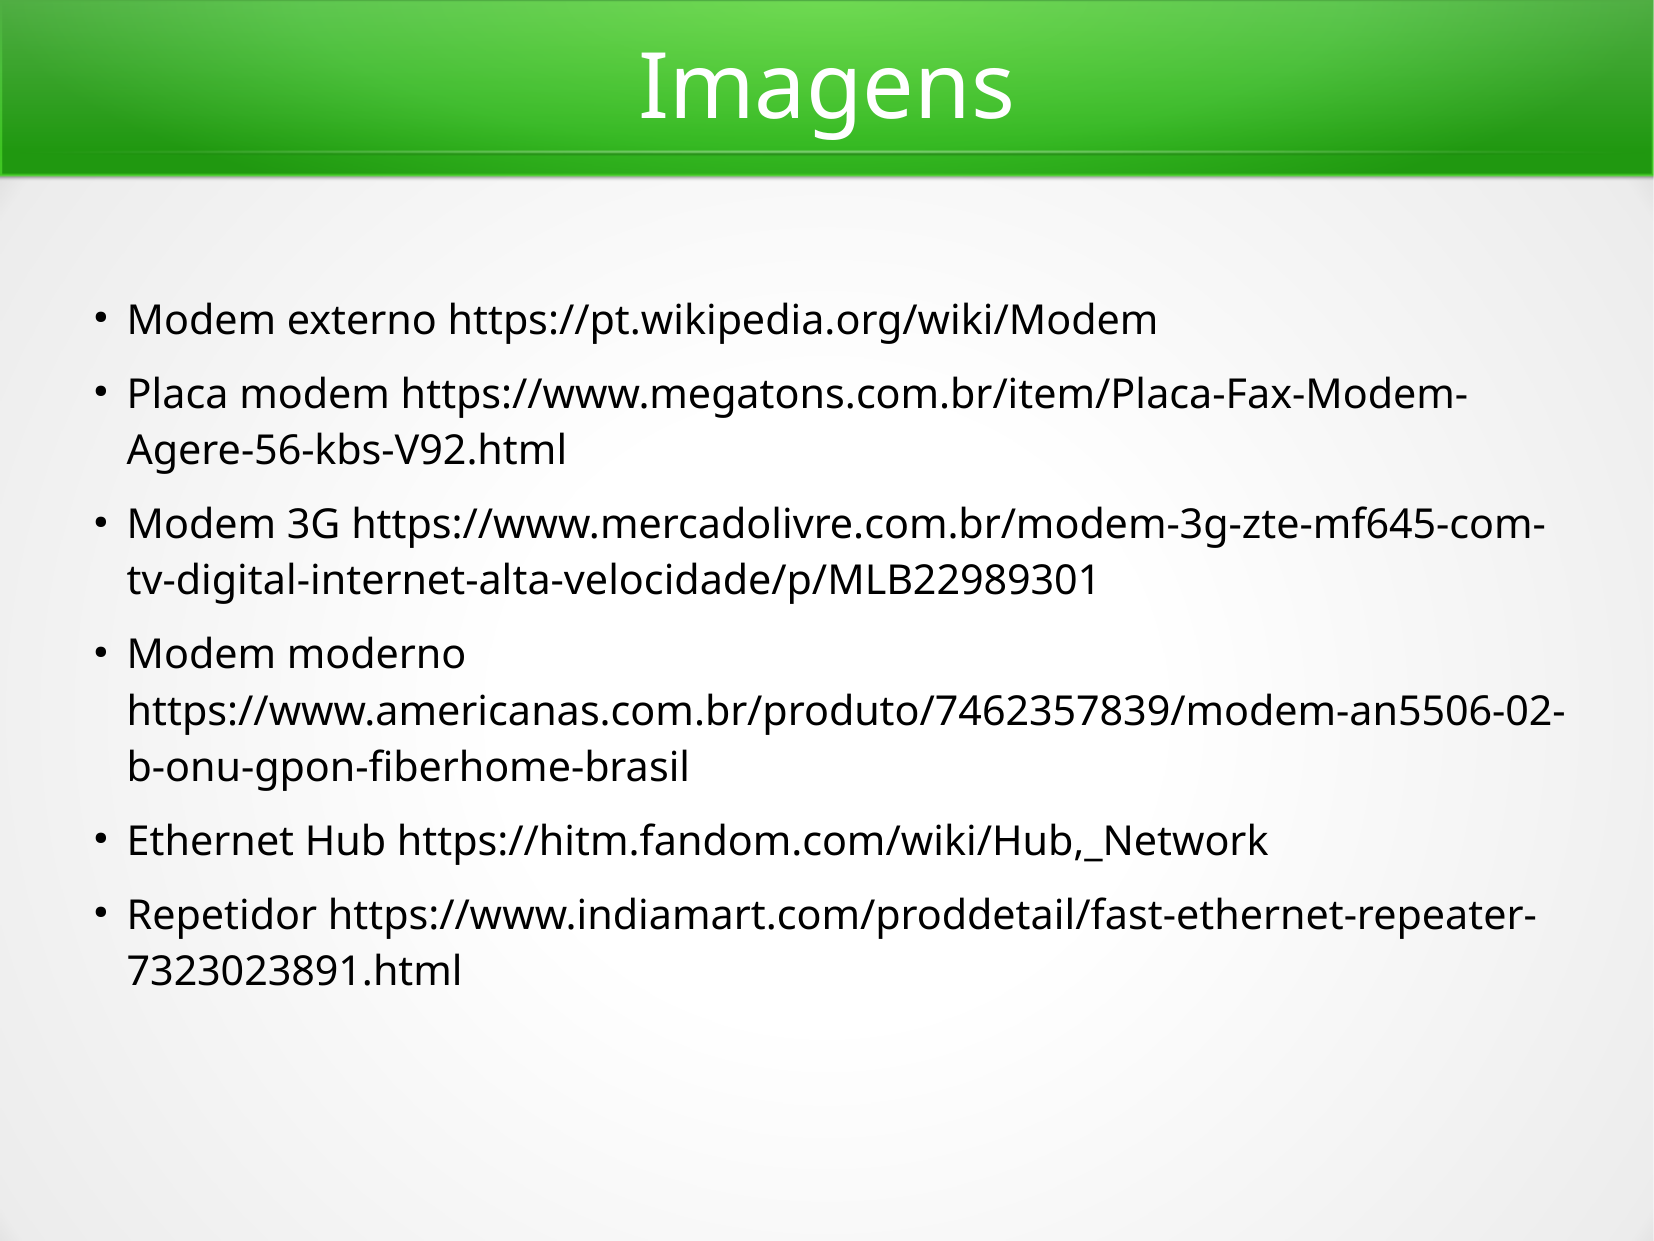

# Imagens
Modem externo https://pt.wikipedia.org/wiki/Modem
Placa modem https://www.megatons.com.br/item/Placa-Fax-Modem-Agere-56-kbs-V92.html
Modem 3G https://www.mercadolivre.com.br/modem-3g-zte-mf645-com-tv-digital-internet-alta-velocidade/p/MLB22989301
Modem moderno https://www.americanas.com.br/produto/7462357839/modem-an5506-02-b-onu-gpon-fiberhome-brasil
Ethernet Hub https://hitm.fandom.com/wiki/Hub,_Network
Repetidor https://www.indiamart.com/proddetail/fast-ethernet-repeater-7323023891.html